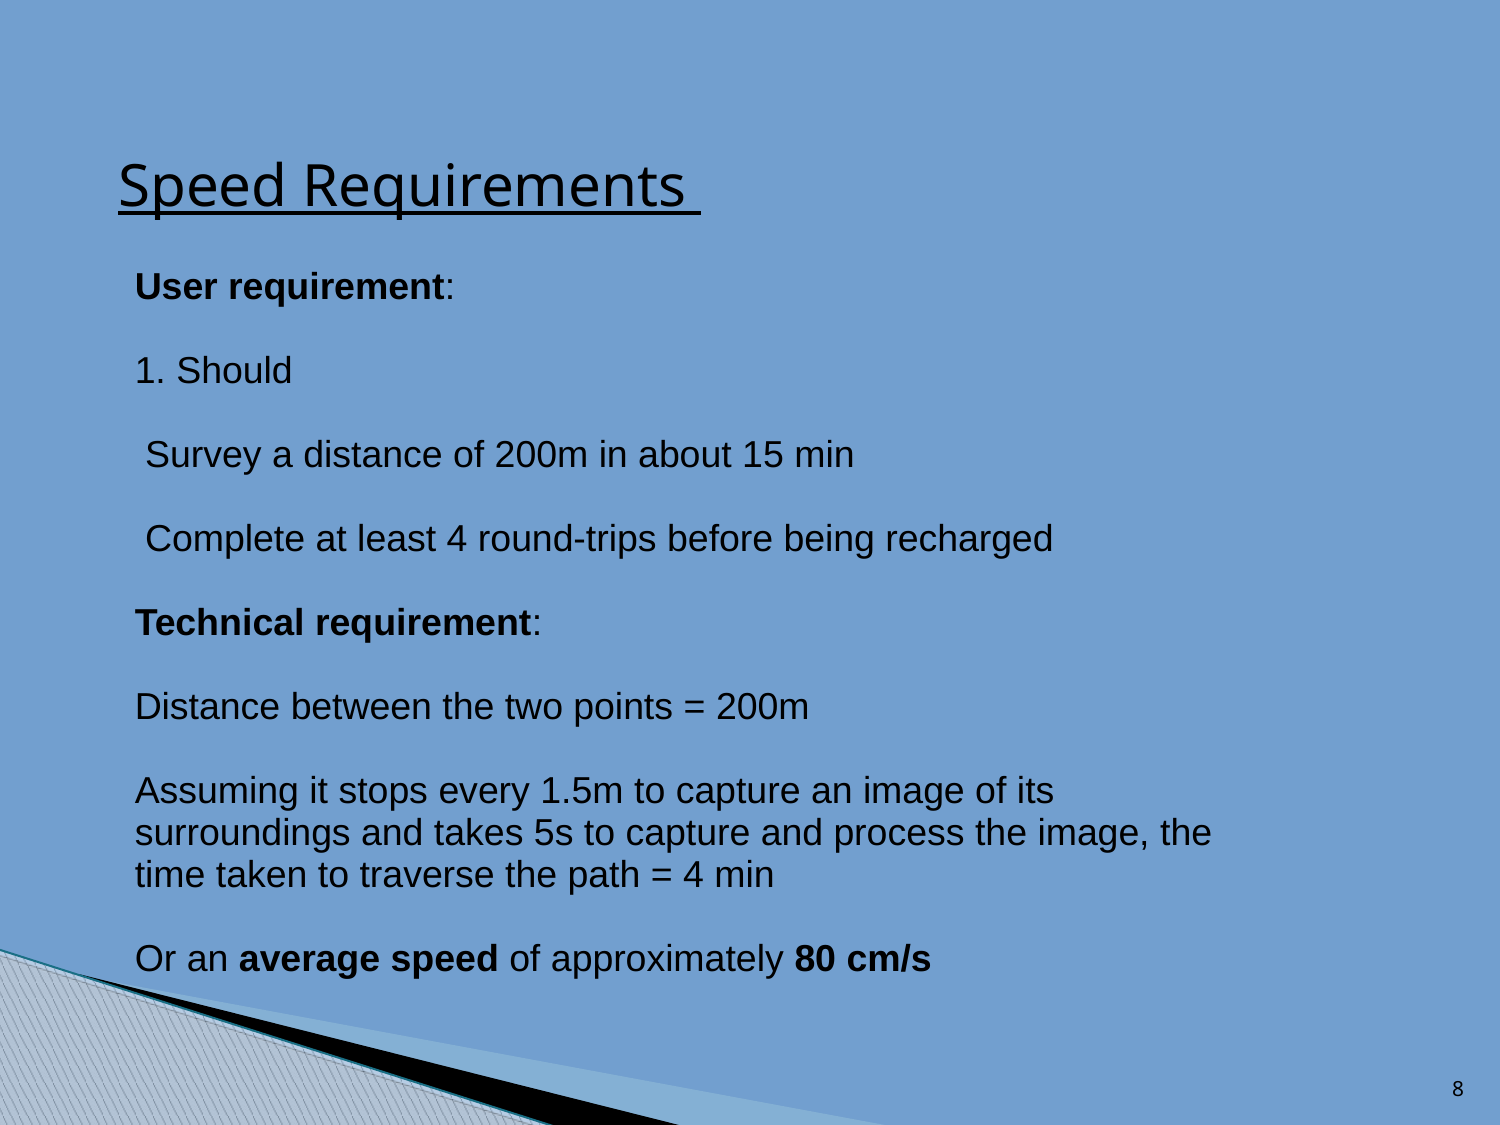

Speed Requirements
User requirement:
1. Should
 Survey a distance of 200m in about 15 min
 Complete at least 4 round-trips before being recharged
Technical requirement:
Distance between the two points = 200m
Assuming it stops every 1.5m to capture an image of its surroundings and takes 5s to capture and process the image, the time taken to traverse the path = 4 min
Or an average speed of approximately 80 cm/s